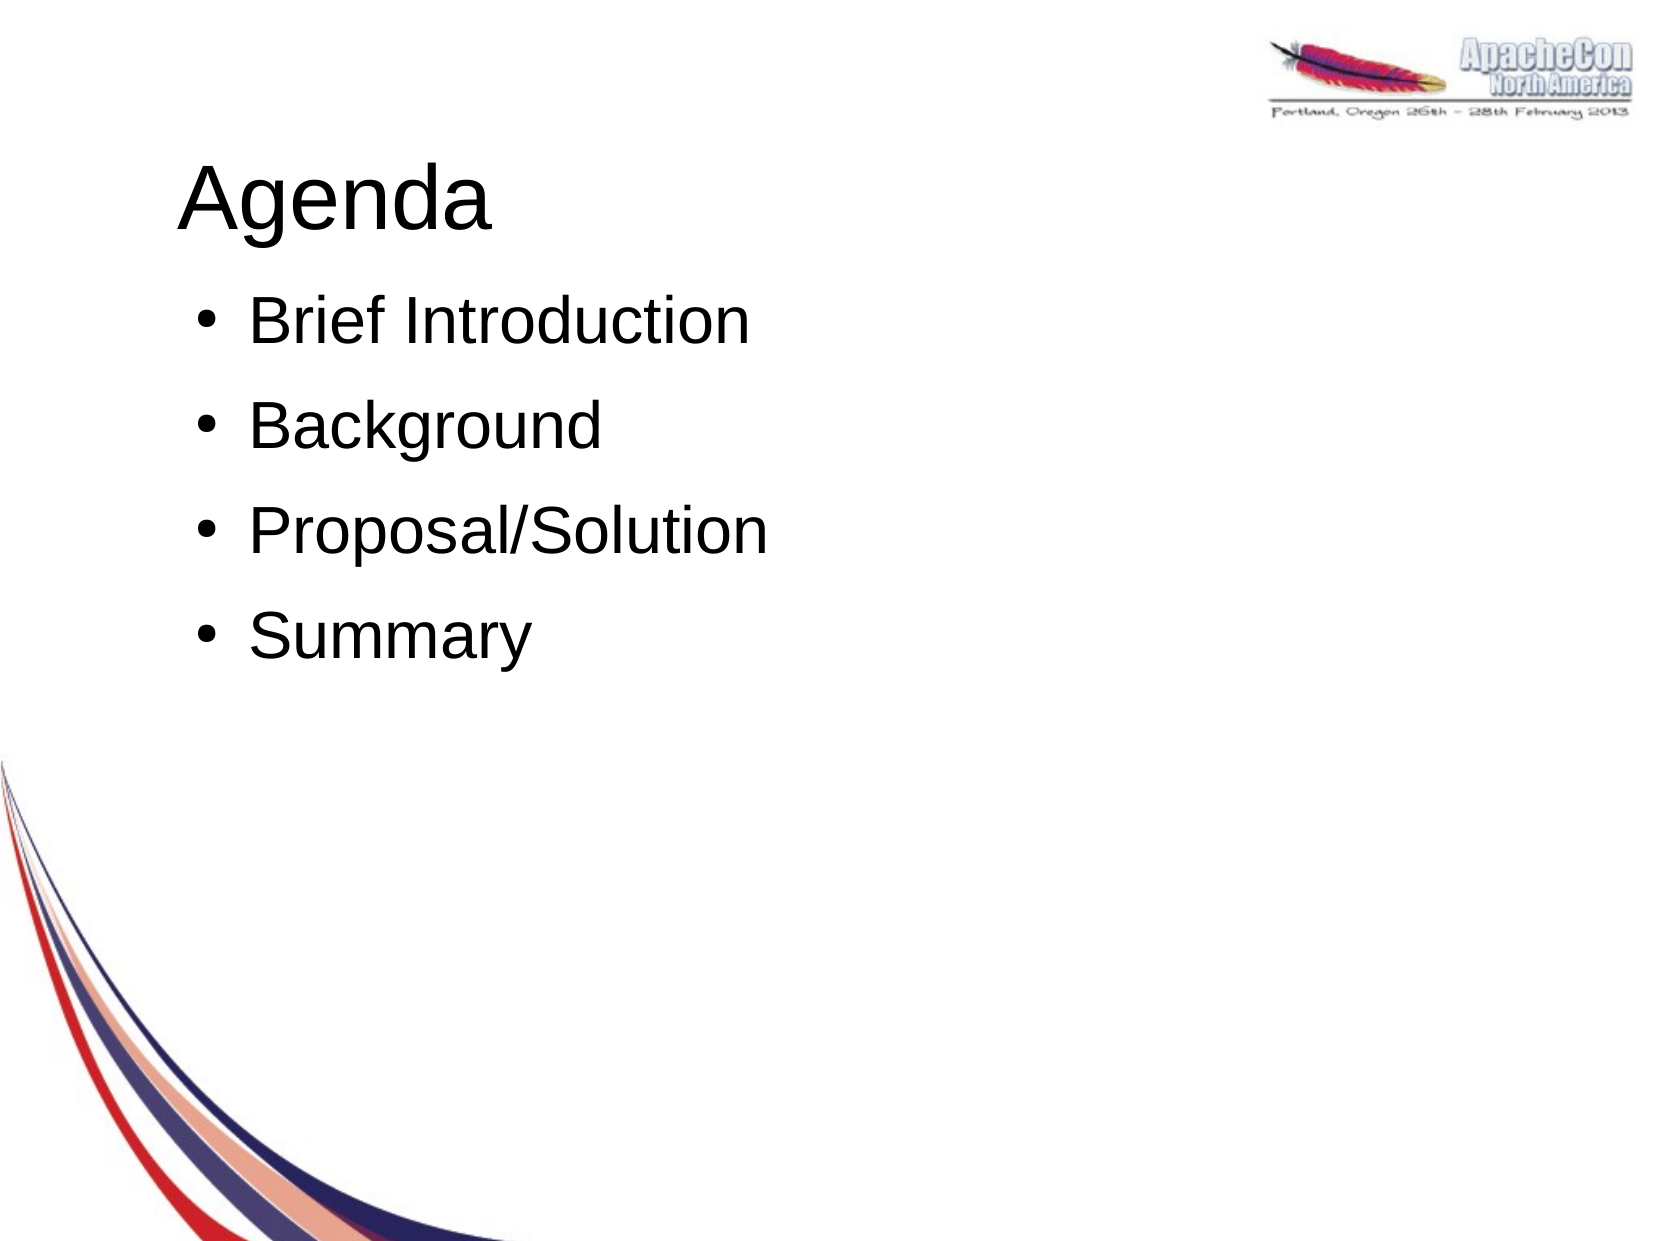

# Agenda
Brief Introduction
Background
Proposal/Solution
Summary